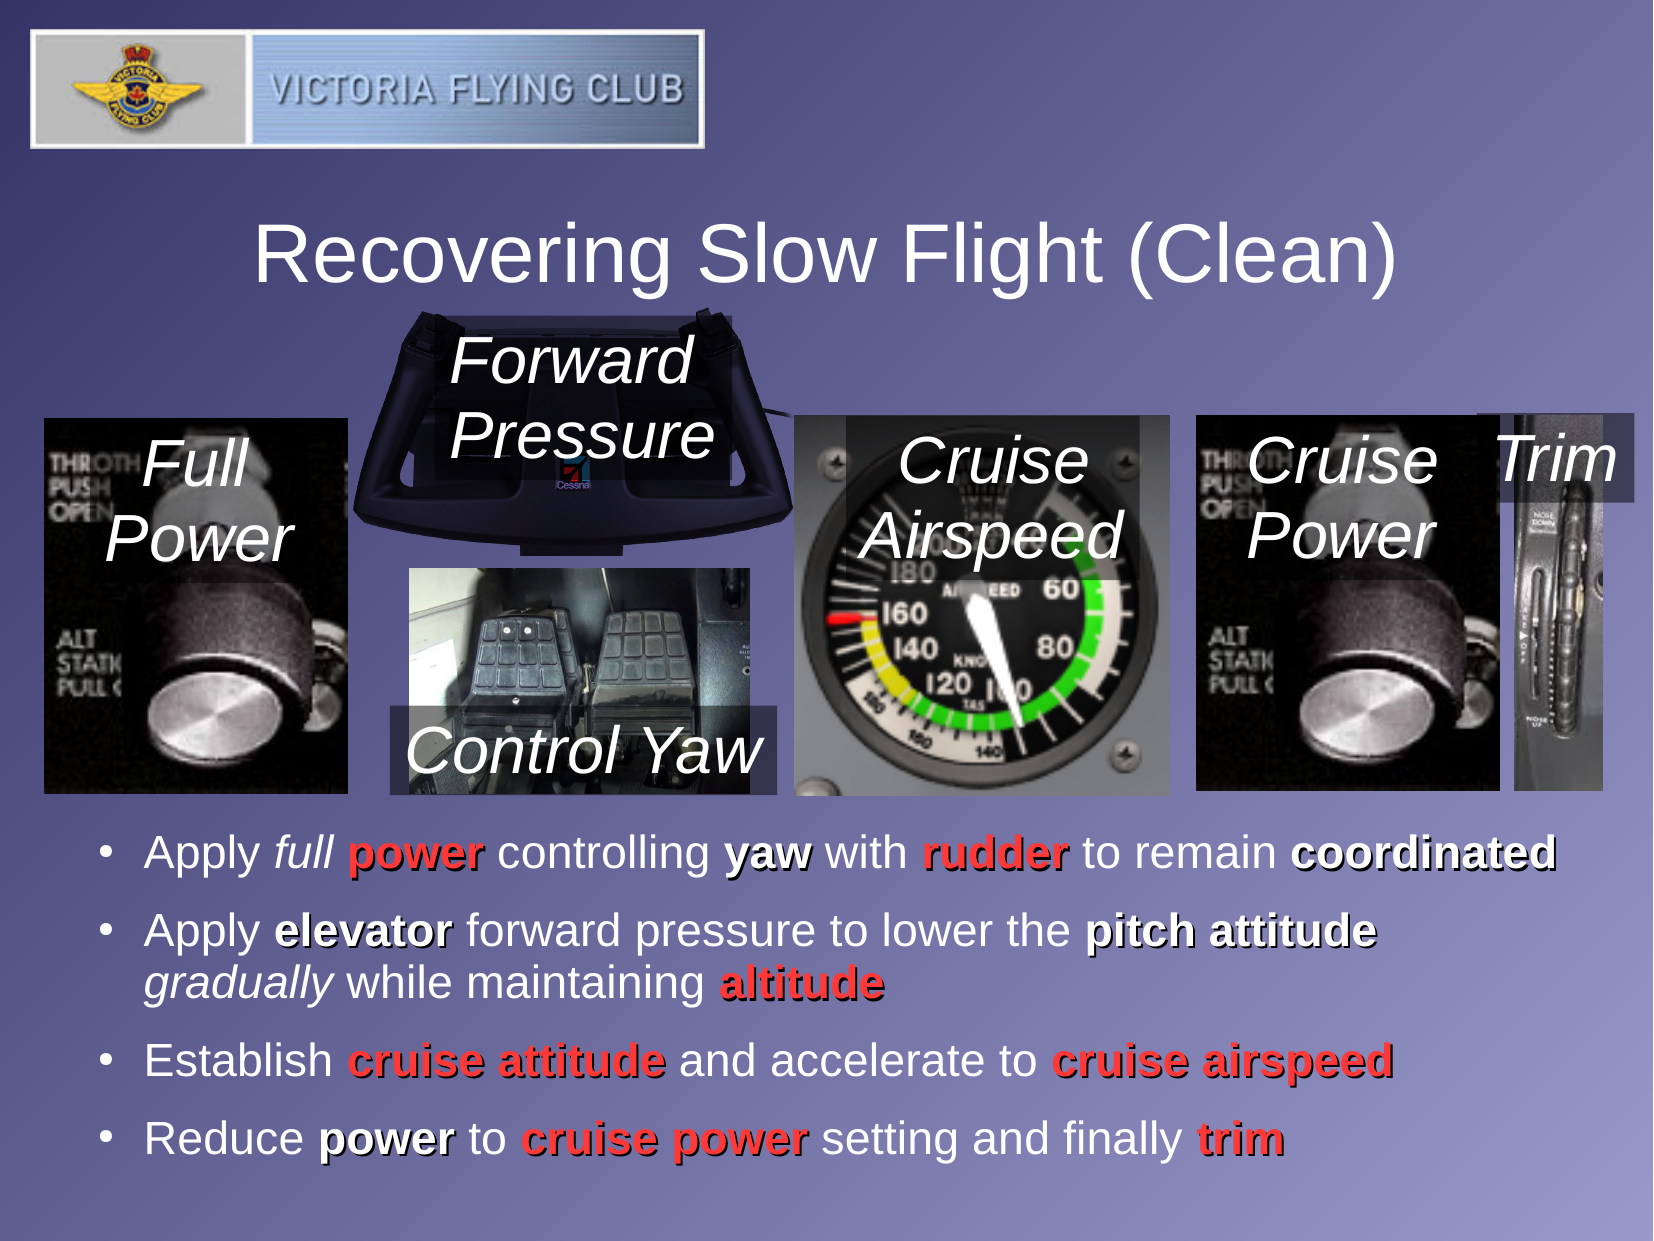

# Recovering Slow Flight (Clean)
Forward
Pressure
Trim
 Cruise
Airspeed
Cruise
Power
 Full
Power
Control Yaw
Apply full power controlling yaw with rudder to remain coordinated
Apply elevator forward pressure to lower the pitch attitude gradually while maintaining altitude
Establish cruise attitude and accelerate to cruise airspeed
Reduce power to cruise power setting and finally trim